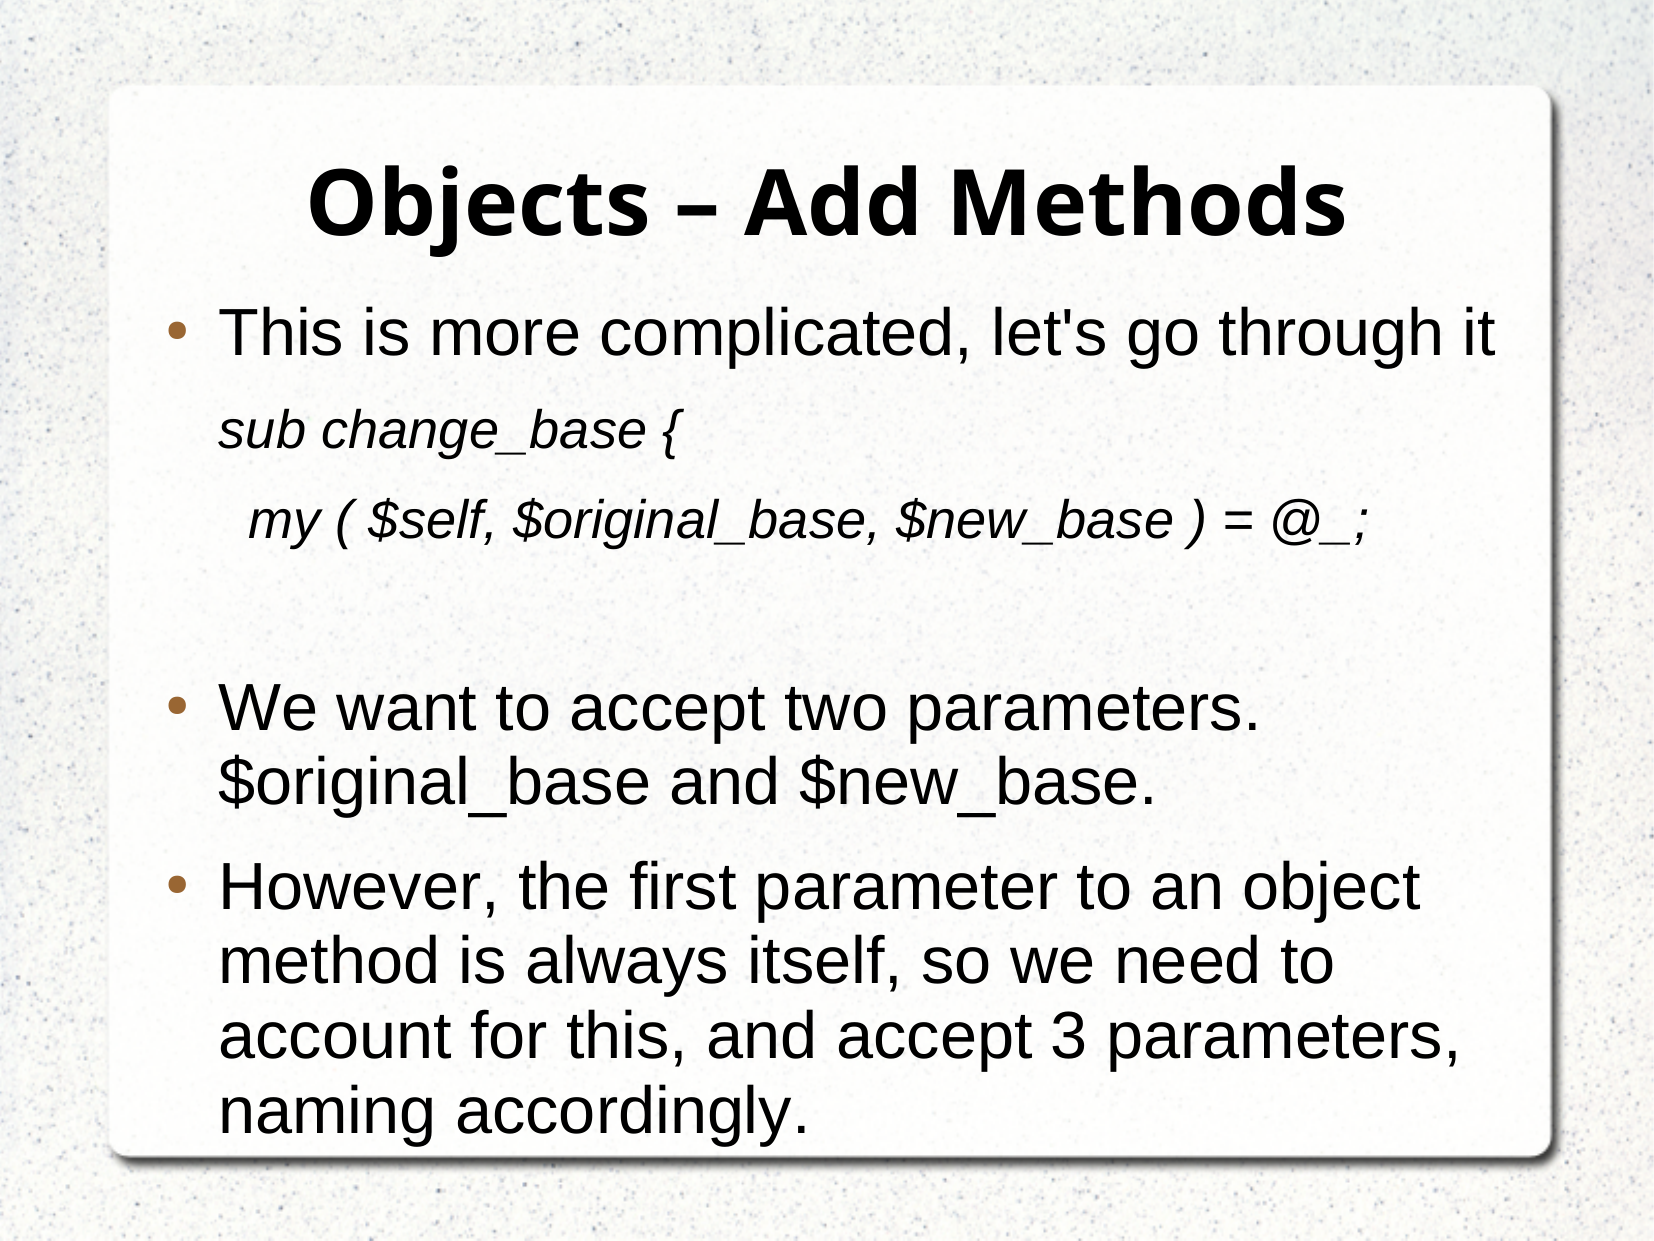

# Objects – Add Methods
This is more complicated, let's go through it
sub change_base {
 my ( $self, $original_base, $new_base ) = @_;
We want to accept two parameters. $original_base and $new_base.
However, the first parameter to an object method is always itself, so we need to account for this, and accept 3 parameters, naming accordingly.